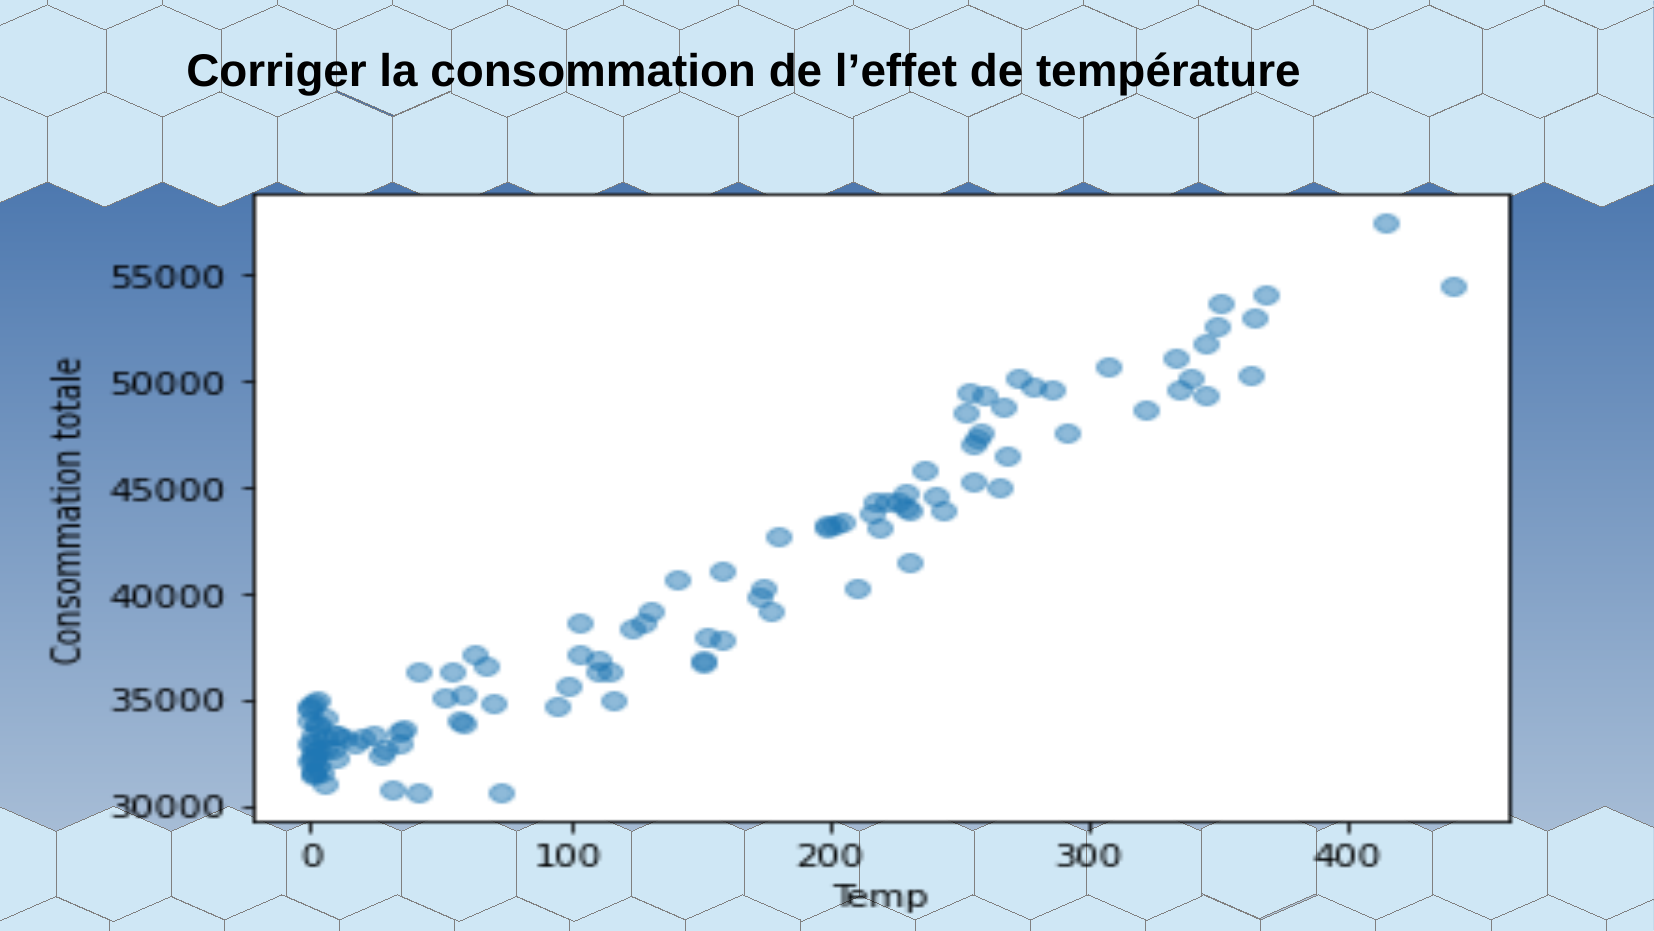

# Corriger la consommation de l’effet de température